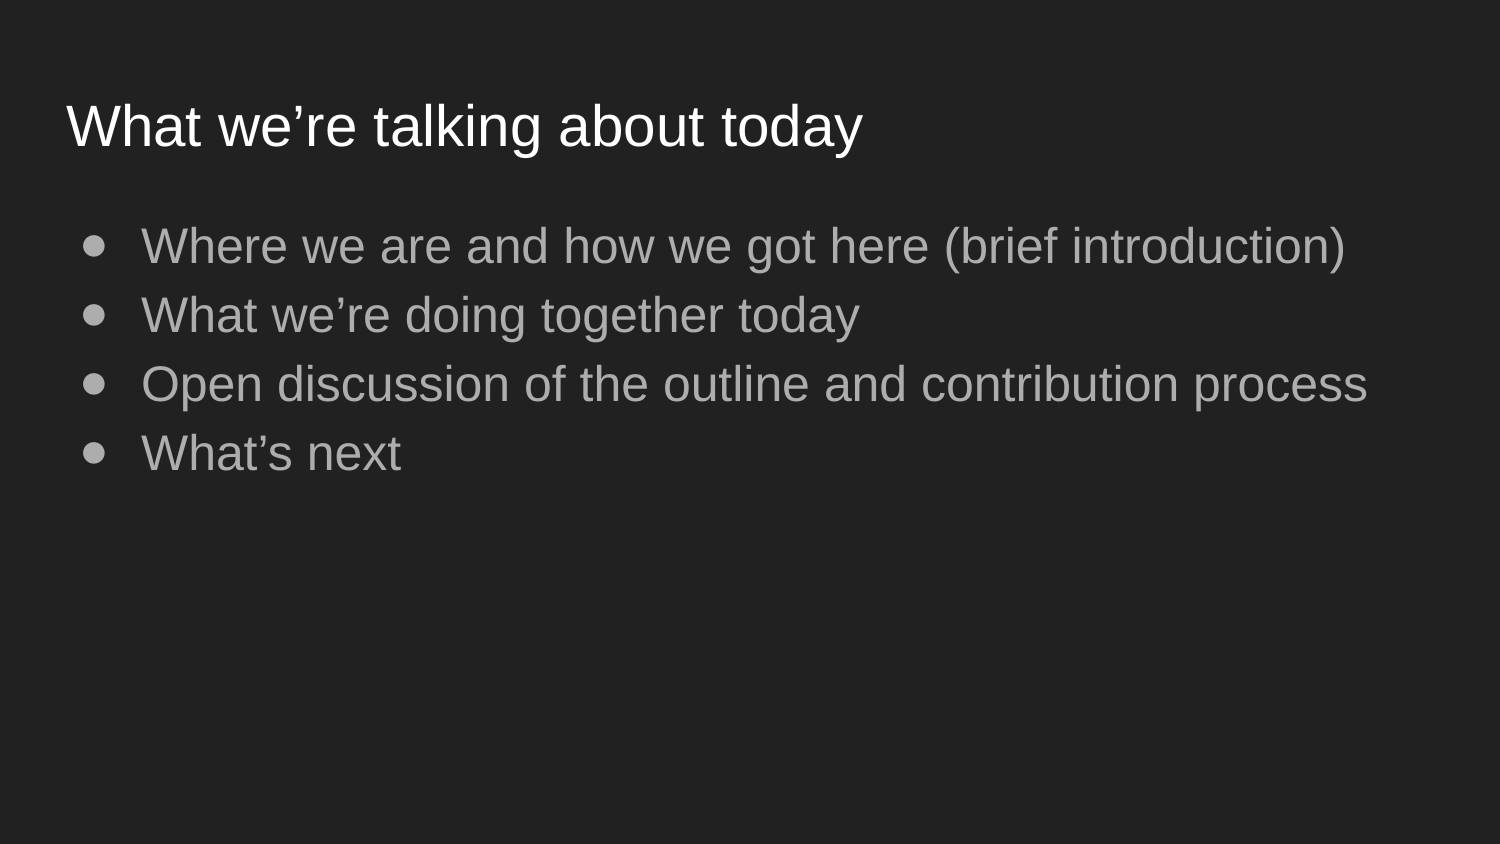

# What we’re talking about today
Where we are and how we got here (brief introduction)
What we’re doing together today
Open discussion of the outline and contribution process
What’s next